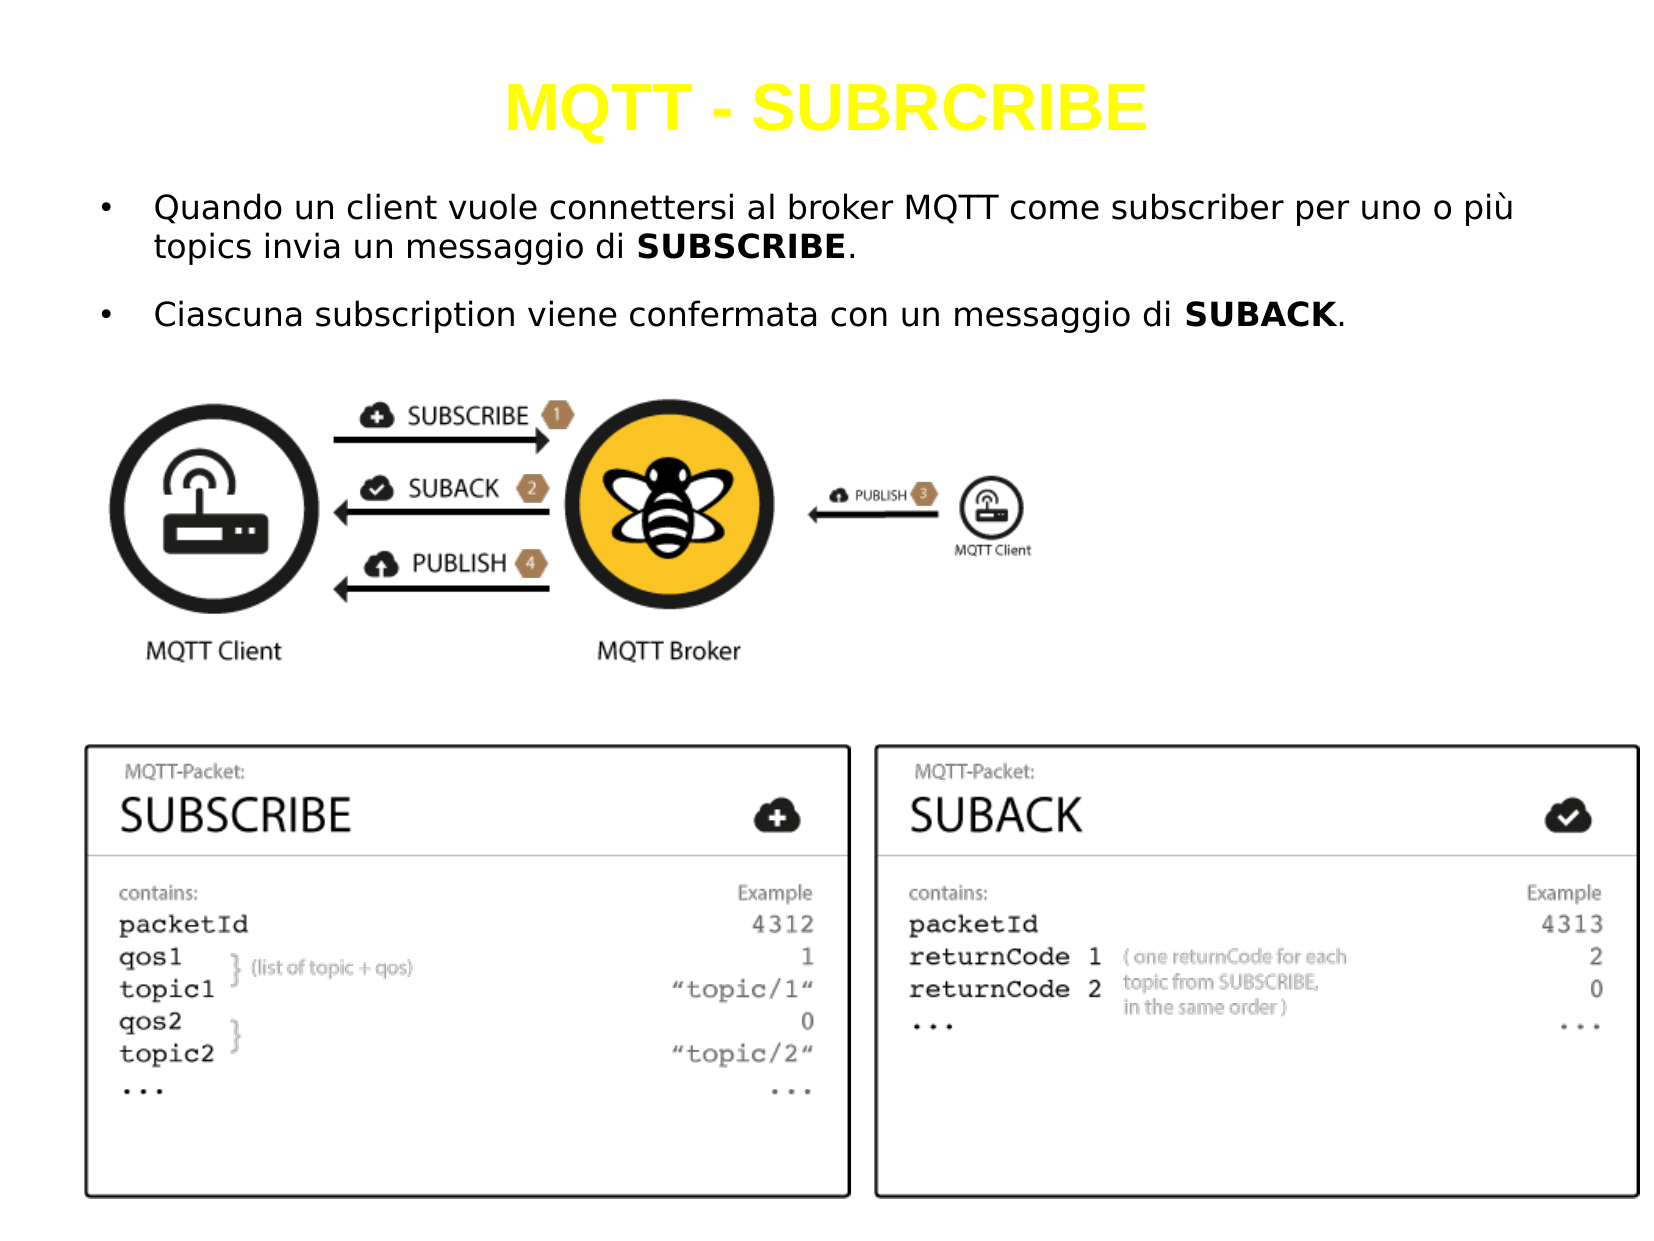

# MQTT - SUBRCRIBE
Quando un client vuole connettersi al broker MQTT come subscriber per uno o più topics invia un messaggio di SUBSCRIBE.
Ciascuna subscription viene confermata con un messaggio di SUBACK.